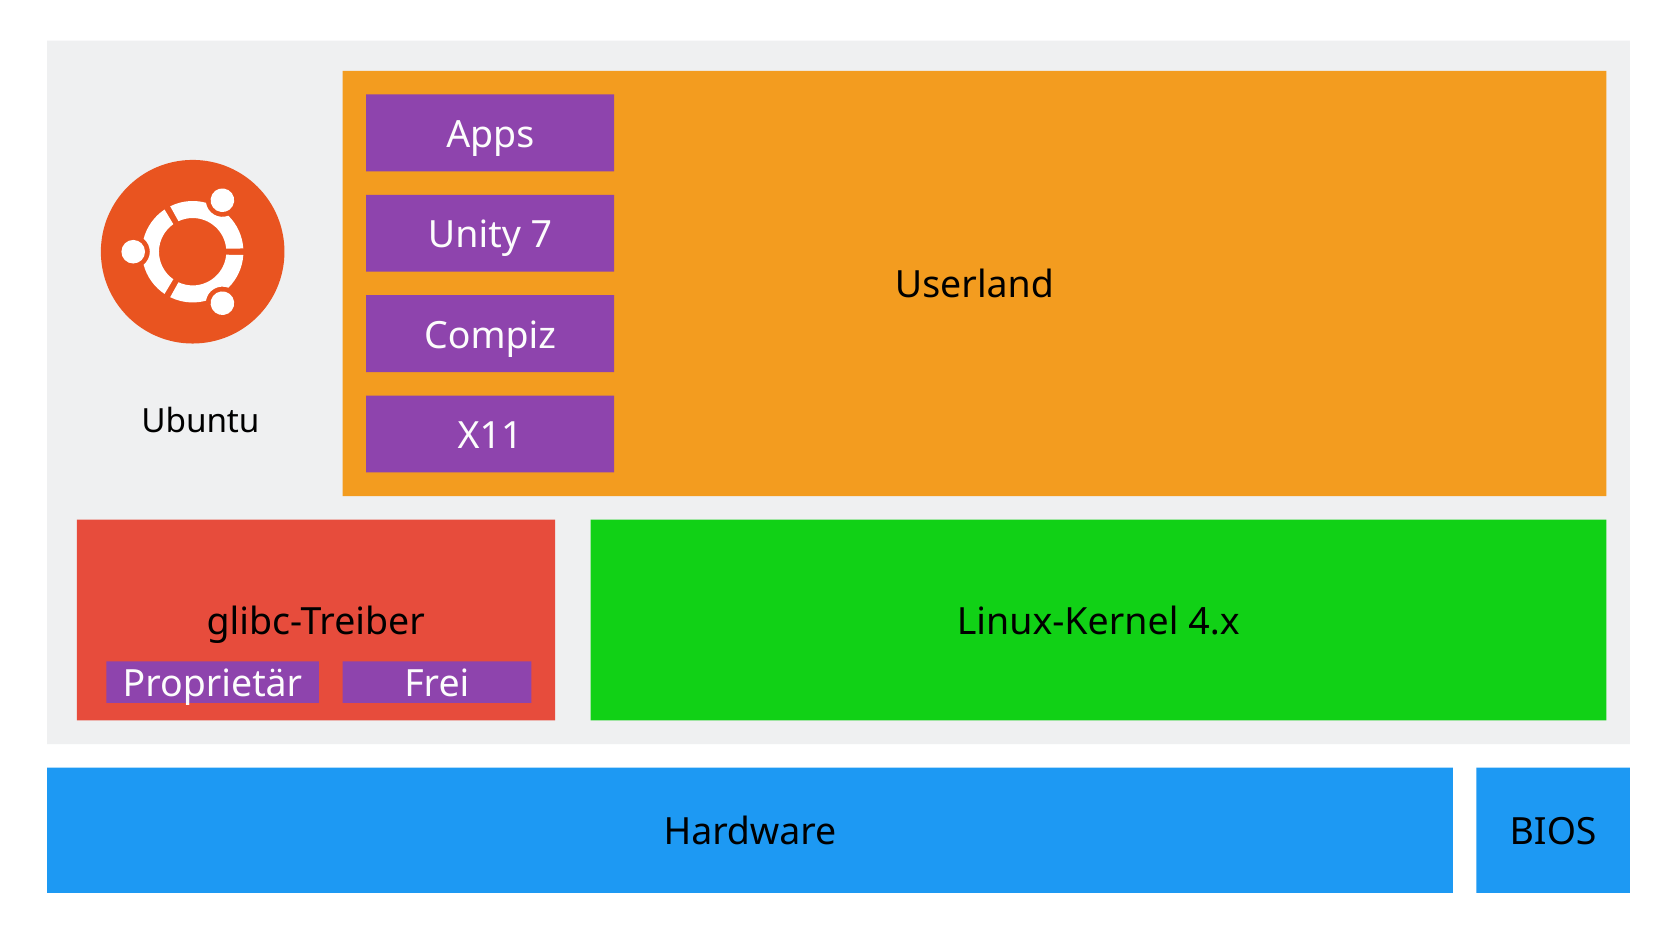

Userland
Apps
Unity 7
Compiz
Ubuntu
X11
glibc-Treiber
Linux-Kernel 4.x
Proprietär
Frei
Hardware
BIOS